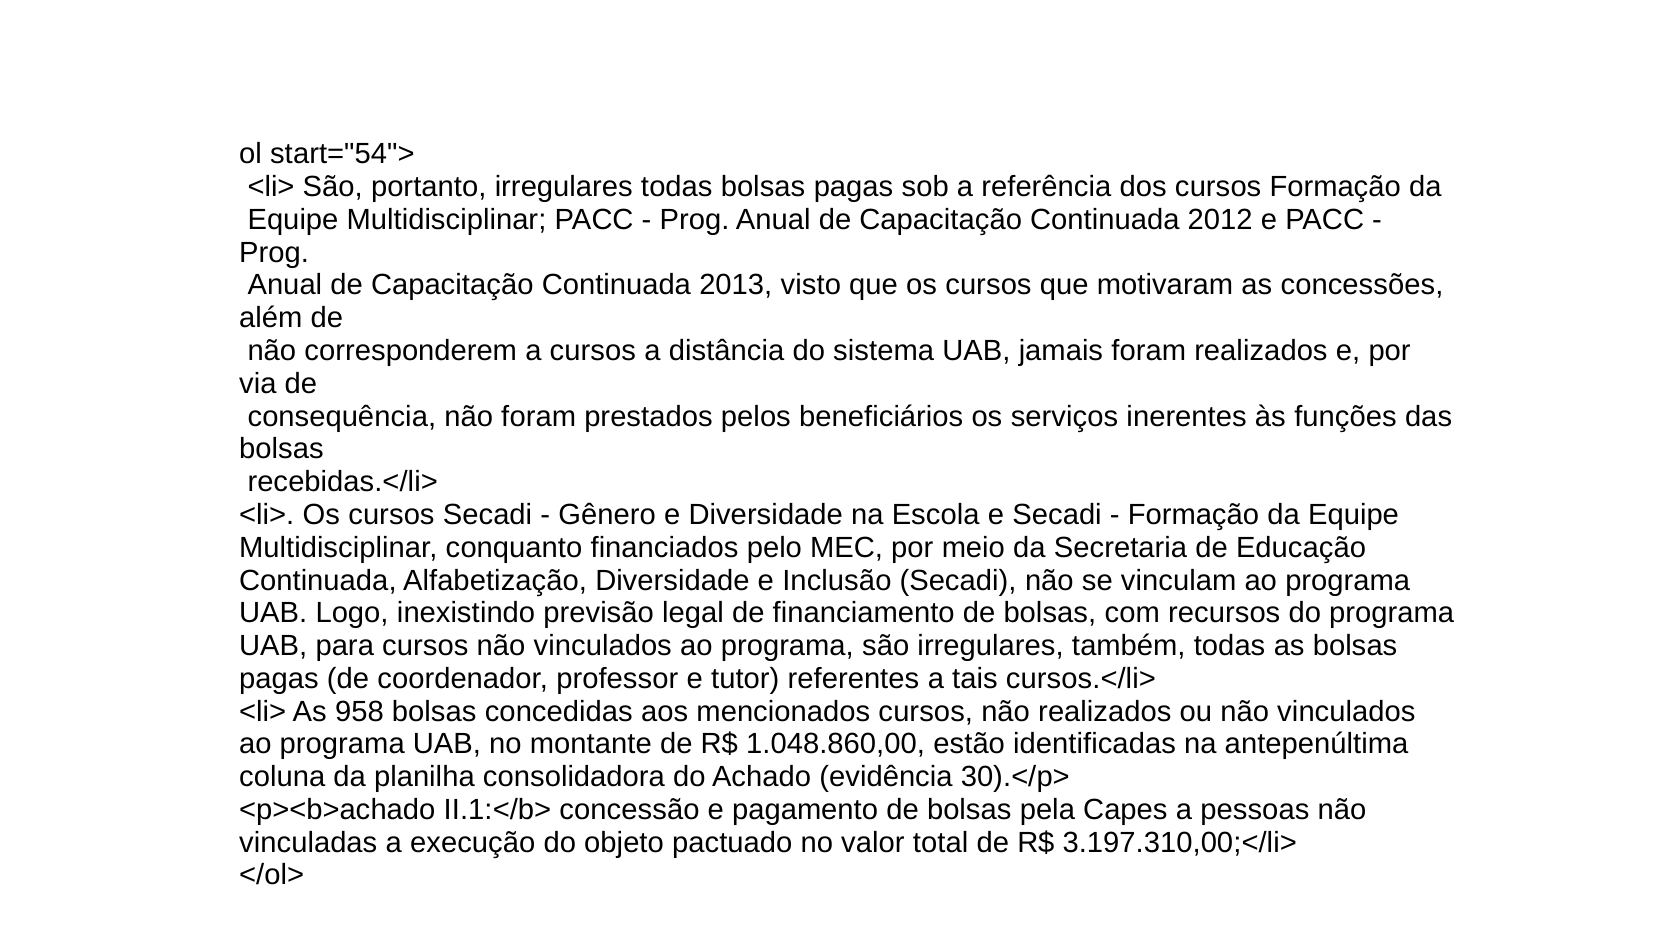

ol start="54">
 <li> São, portanto, irregulares todas bolsas pagas sob a referência dos cursos Formação da
 Equipe Multidisciplinar; PACC - Prog. Anual de Capacitação Continuada 2012 e PACC - Prog.
 Anual de Capacitação Continuada 2013, visto que os cursos que motivaram as concessões, além de
 não corresponderem a cursos a distância do sistema UAB, jamais foram realizados e, por via de
 consequência, não foram prestados pelos beneficiários os serviços inerentes às funções das bolsas
 recebidas.</li>
<li>. Os cursos Secadi - Gênero e Diversidade na Escola e Secadi - Formação da Equipe Multidisciplinar, conquanto financiados pelo MEC, por meio da Secretaria de Educação Continuada, Alfabetização, Diversidade e Inclusão (Secadi), não se vinculam ao programa UAB. Logo, inexistindo previsão legal de financiamento de bolsas, com recursos do programa UAB, para cursos não vinculados ao programa, são irregulares, também, todas as bolsas pagas (de coordenador, professor e tutor) referentes a tais cursos.</li>
<li> As 958 bolsas concedidas aos mencionados cursos, não realizados ou não vinculados ao programa UAB, no montante de R$ 1.048.860,00, estão identificadas na antepenúltima coluna da planilha consolidadora do Achado (evidência 30).</p>
<p><b>achado II.1:</b> concessão e pagamento de bolsas pela Capes a pessoas não vinculadas a execução do objeto pactuado no valor total de R$ 3.197.310,00;</li>
</ol>